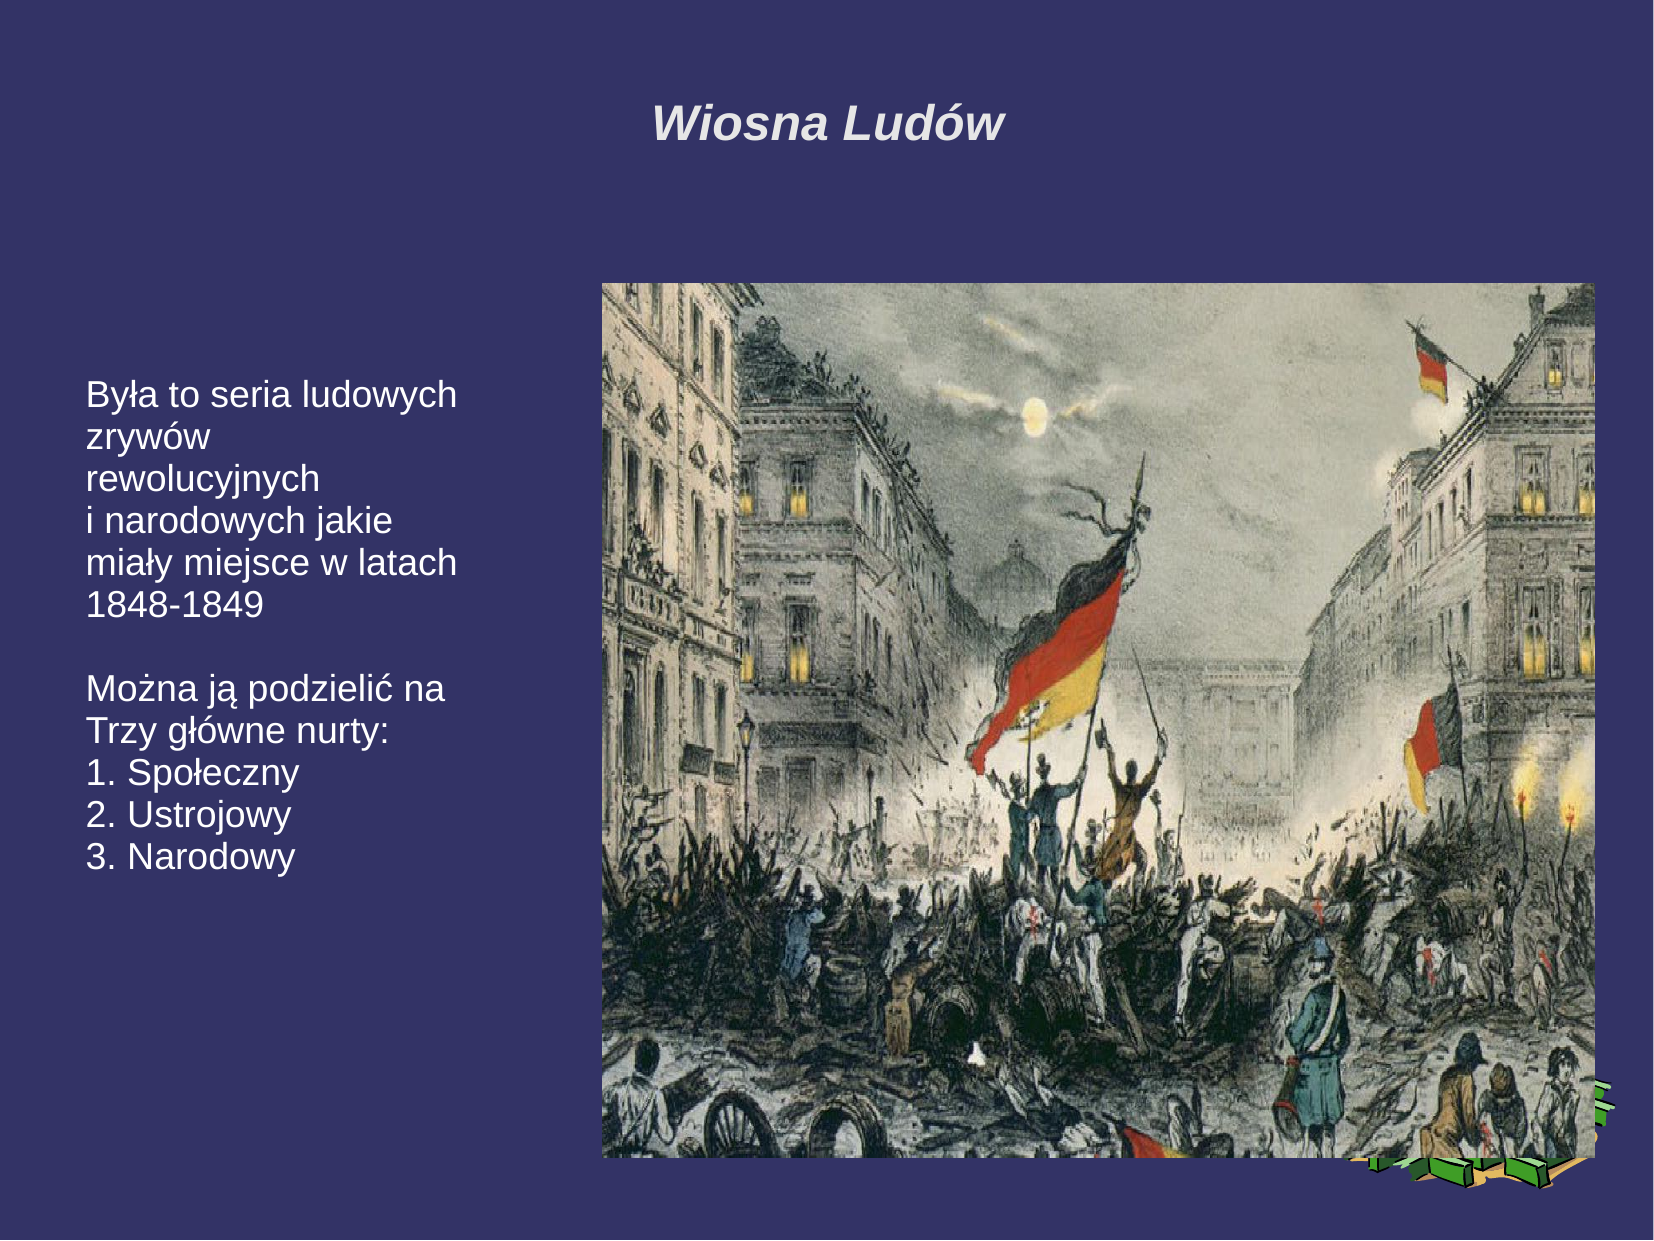

# Wiosna Ludów
Była to seria ludowych
zrywów
rewolucyjnych
i narodowych jakie
miały miejsce w latach
1848-1849
Można ją podzielić na
Trzy główne nurty:
1. Społeczny
2. Ustrojowy
3. Narodowy